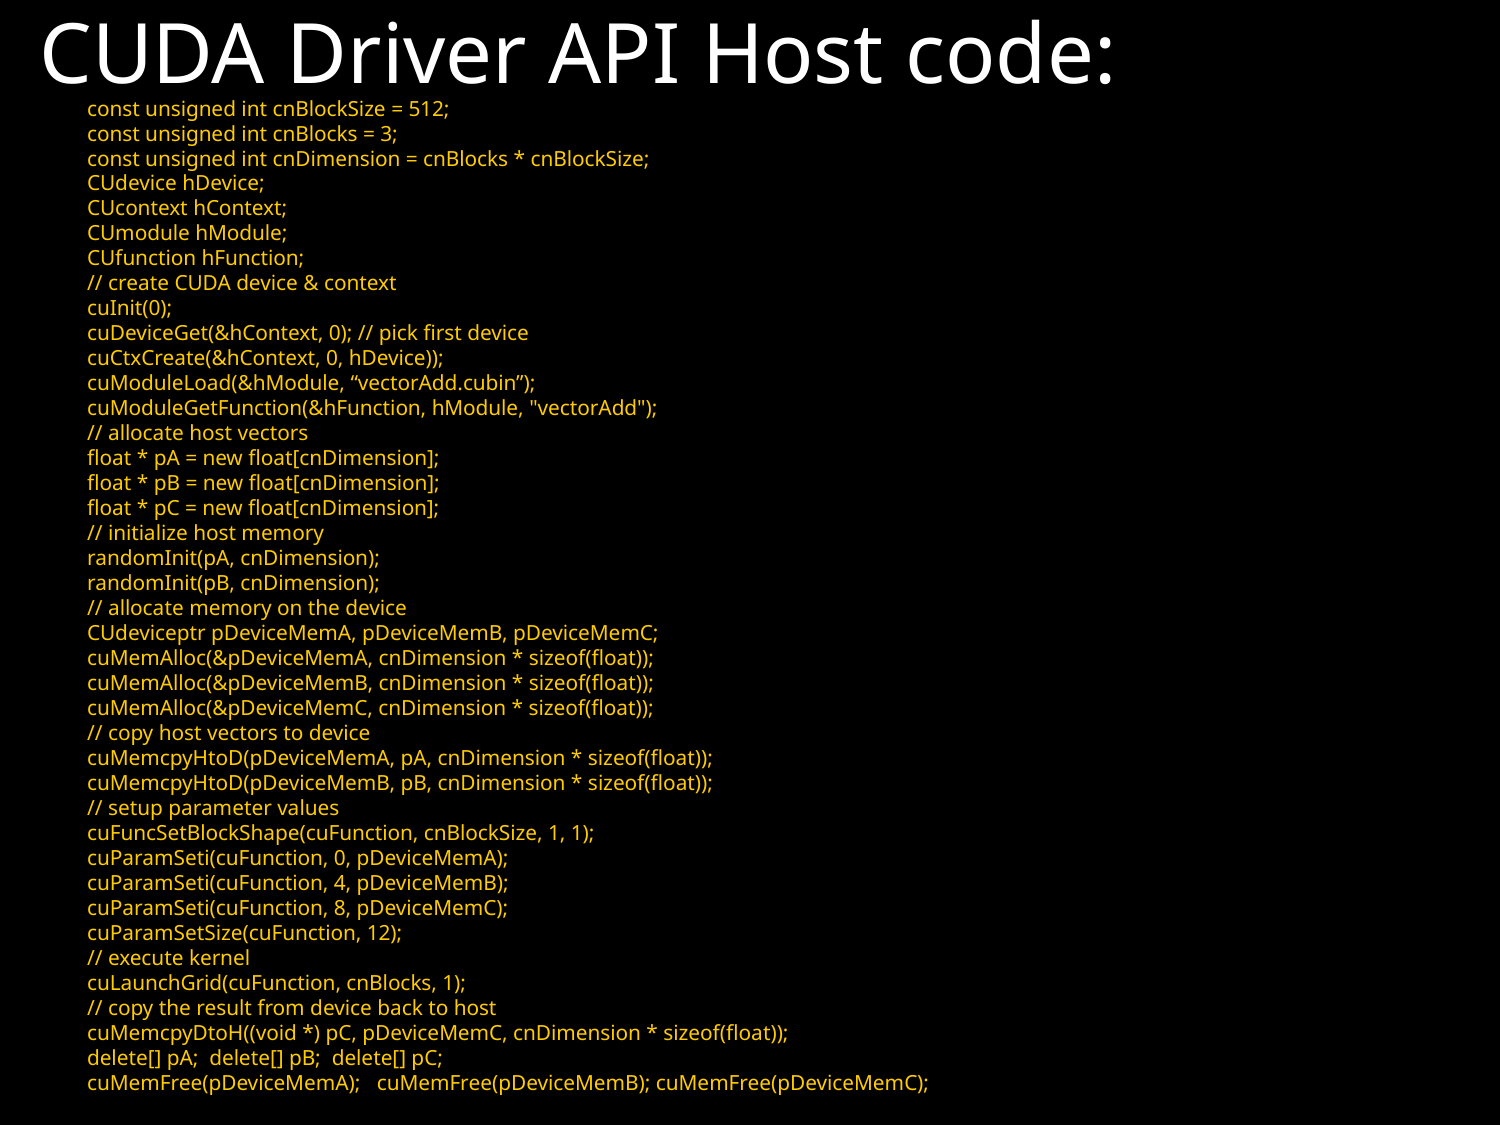

CUDA Driver API Host code:
const unsigned int cnBlockSize = 512;
const unsigned int cnBlocks = 3;
const unsigned int cnDimension = cnBlocks * cnBlockSize;
CUdevice hDevice;
CUcontext hContext;
CUmodule hModule;
CUfunction hFunction;
// create CUDA device & context
cuInit(0);
cuDeviceGet(&hContext, 0); // pick first device
cuCtxCreate(&hContext, 0, hDevice));
cuModuleLoad(&hModule, “vectorAdd.cubin”);
cuModuleGetFunction(&hFunction, hModule, "vectorAdd");
// allocate host vectors
float * pA = new float[cnDimension];
float * pB = new float[cnDimension];
float * pC = new float[cnDimension];
// initialize host memory
randomInit(pA, cnDimension);
randomInit(pB, cnDimension);
// allocate memory on the device
CUdeviceptr pDeviceMemA, pDeviceMemB, pDeviceMemC;
cuMemAlloc(&pDeviceMemA, cnDimension * sizeof(float));
cuMemAlloc(&pDeviceMemB, cnDimension * sizeof(float));
cuMemAlloc(&pDeviceMemC, cnDimension * sizeof(float));
// copy host vectors to device
cuMemcpyHtoD(pDeviceMemA, pA, cnDimension * sizeof(float));
cuMemcpyHtoD(pDeviceMemB, pB, cnDimension * sizeof(float));
// setup parameter values
cuFuncSetBlockShape(cuFunction, cnBlockSize, 1, 1);
cuParamSeti(cuFunction, 0, pDeviceMemA);
cuParamSeti(cuFunction, 4, pDeviceMemB);
cuParamSeti(cuFunction, 8, pDeviceMemC);
cuParamSetSize(cuFunction, 12);
// execute kernel
cuLaunchGrid(cuFunction, cnBlocks, 1);
// copy the result from device back to host
cuMemcpyDtoH((void *) pC, pDeviceMemC, cnDimension * sizeof(float));
delete[] pA; delete[] pB; delete[] pC;
cuMemFree(pDeviceMemA); cuMemFree(pDeviceMemB); cuMemFree(pDeviceMemC);